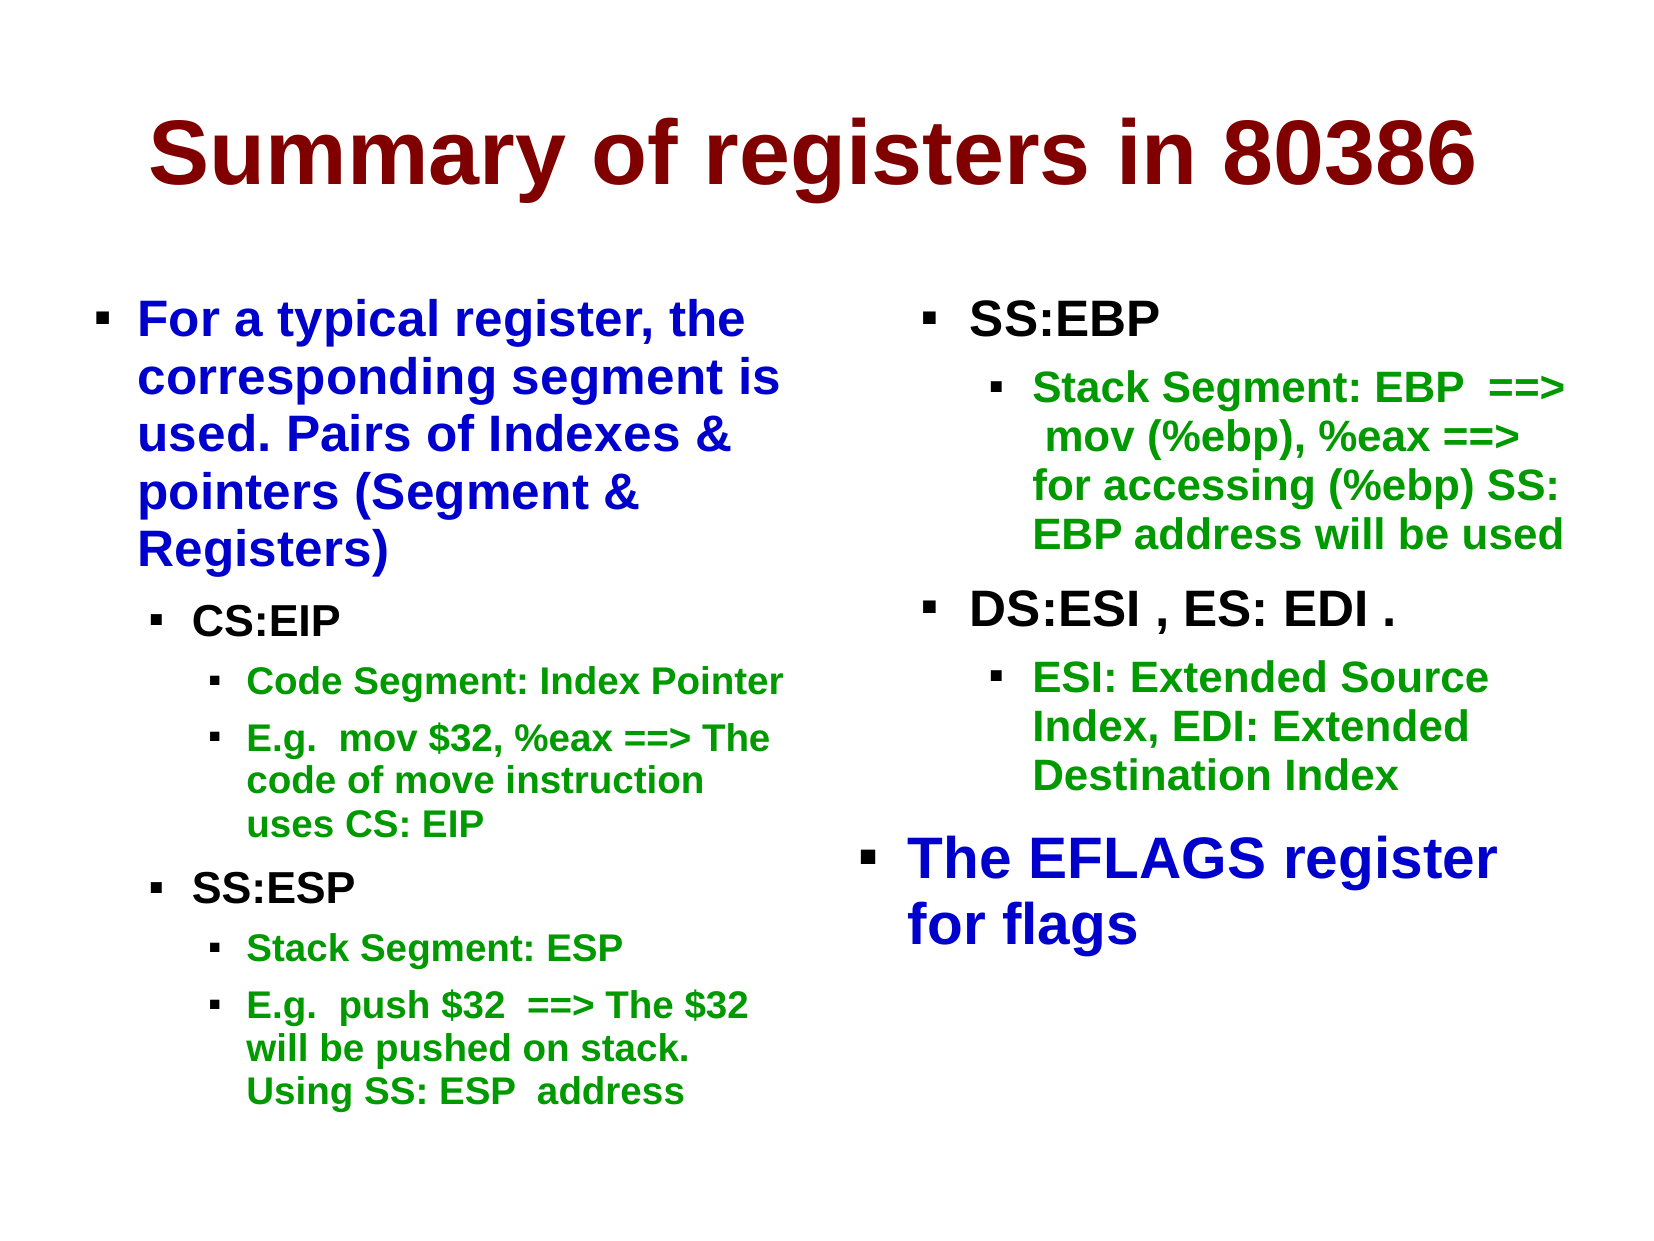

# Summary of registers in 80386
For a typical register, the corresponding segment is used. Pairs of Indexes & pointers (Segment & Registers)
CS:EIP
Code Segment: Index Pointer
E.g. mov $32, %eax ==> The code of move instruction uses CS: EIP
SS:ESP
Stack Segment: ESP
E.g. push $32 ==> The $32 will be pushed on stack. Using SS: ESP address
SS:EBP
Stack Segment: EBP ==> mov (%ebp), %eax ==> for accessing (%ebp) SS: EBP address will be used
DS:ESI , ES: EDI .
ESI: Extended Source Index, EDI: Extended Destination Index
The EFLAGS register for flags